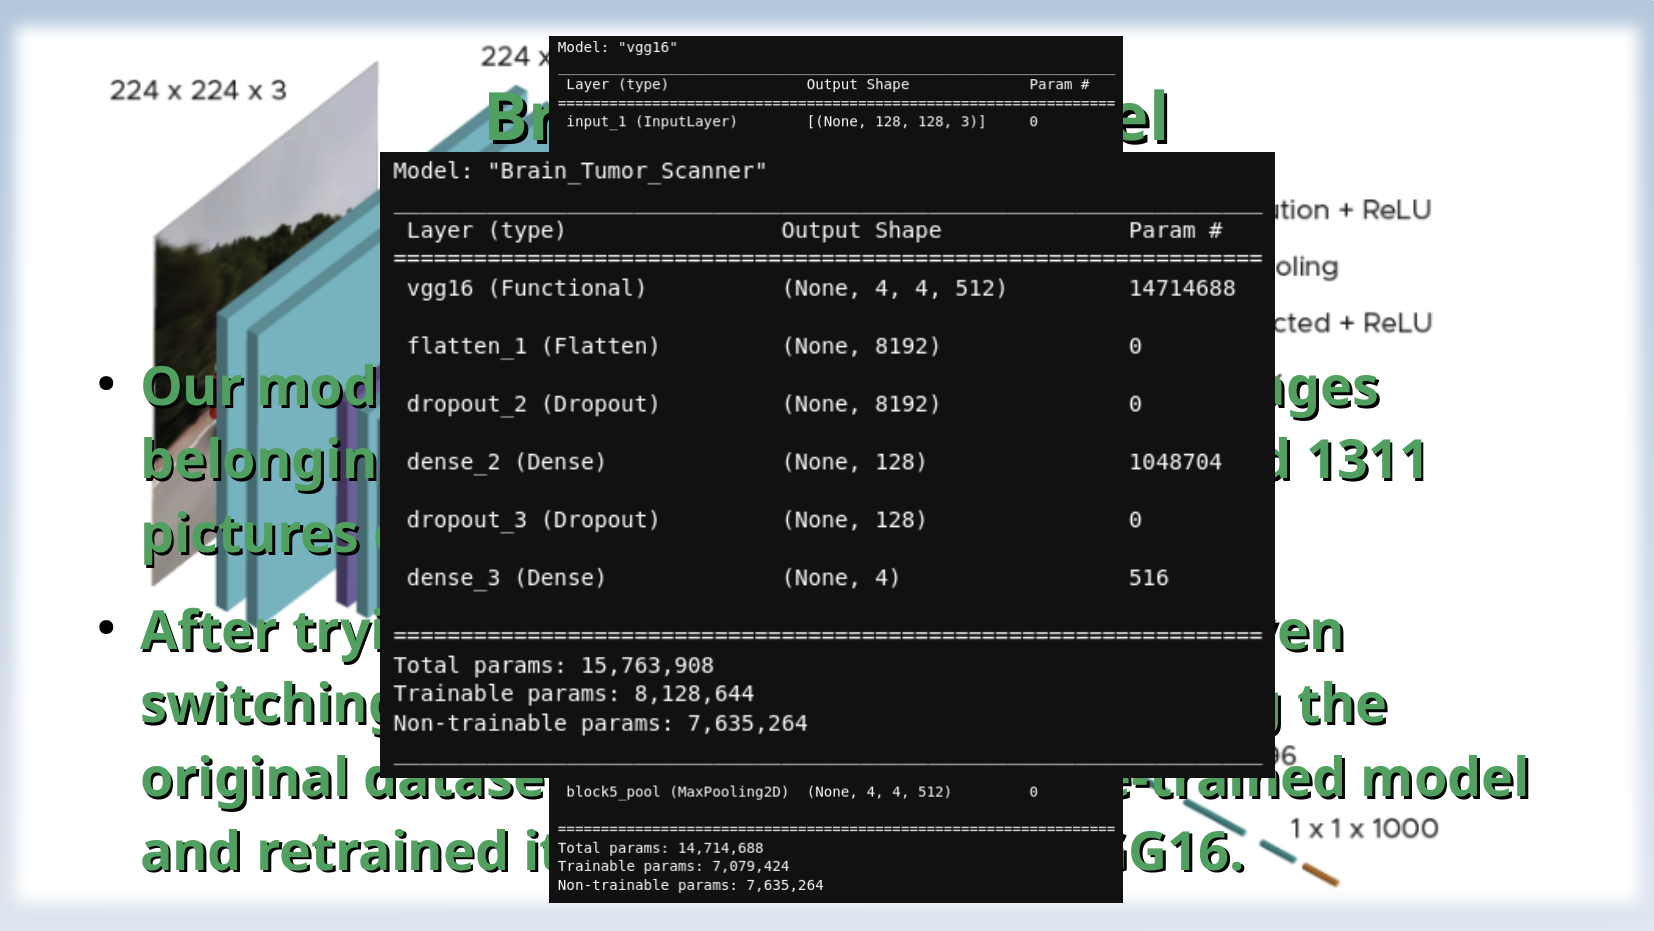

# Brain scanner model
Our model takes a database with 5712 images belonging to 4 classes on the train set, and 1311 pictures on the test set.
After trying many different models and even switching to a binary model (transforming the original dataset), we have used a pre-trained model and retrained it with our dataset: VGG16.